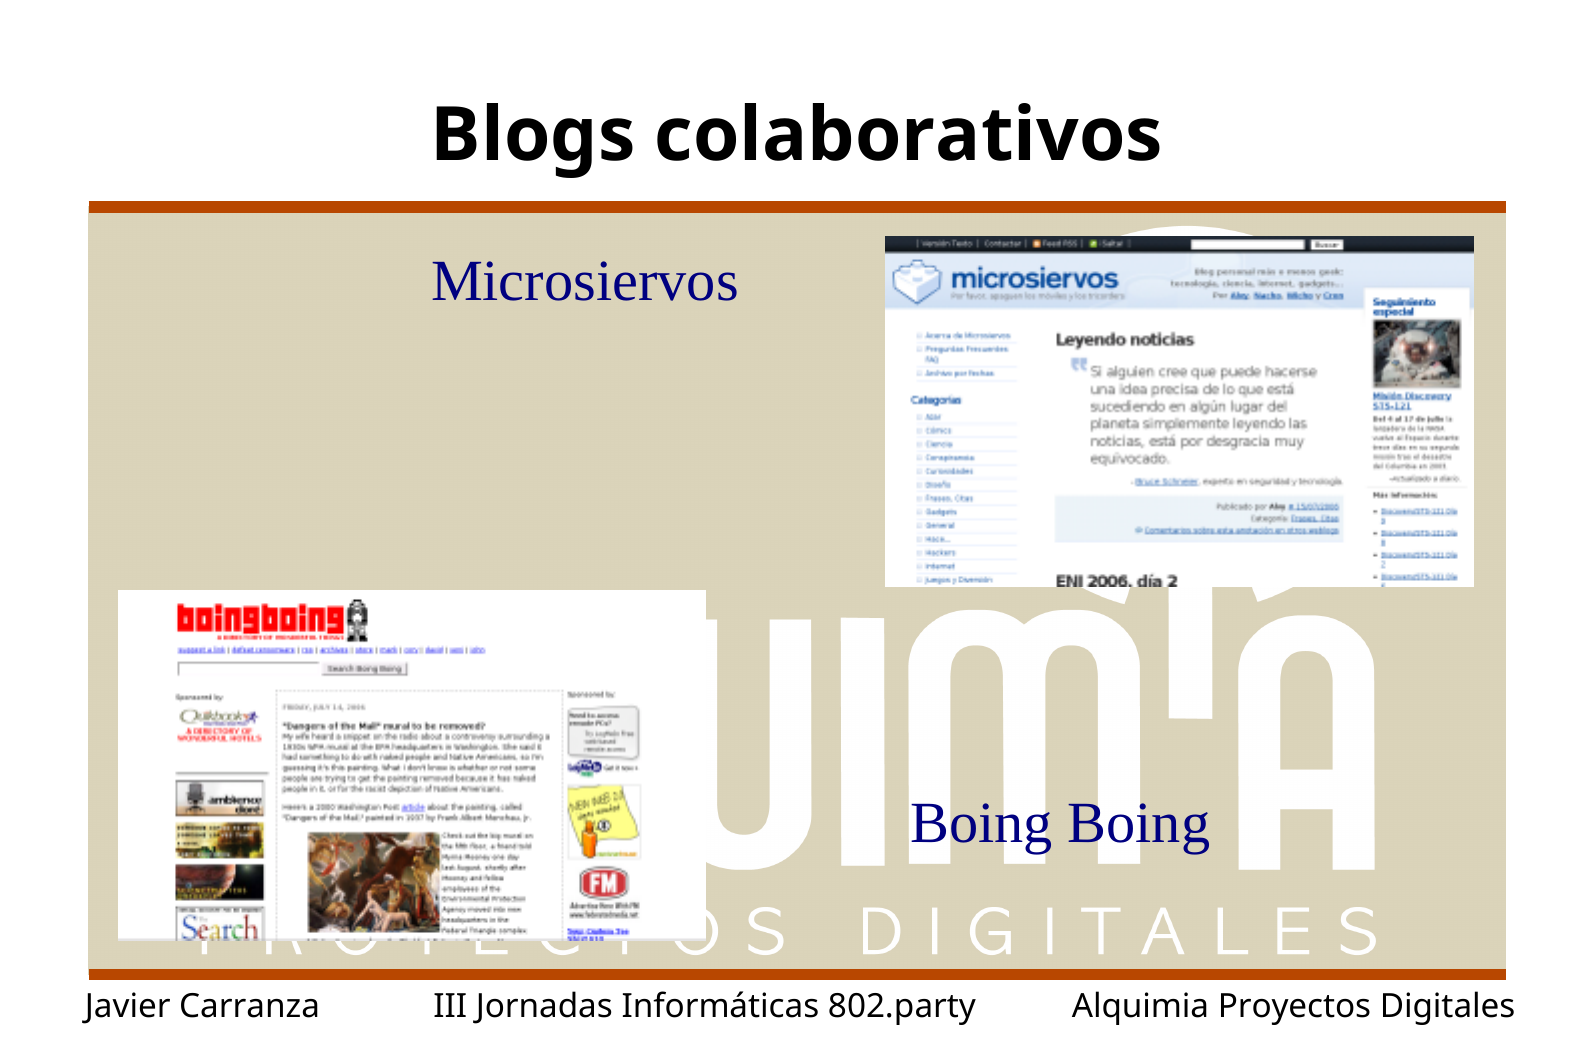

# Blogs colaborativos
Microsiervos
Boing Boing
 Javier Carranza III Jornadas Informáticas 802.party Alquimia Proyectos Digitales